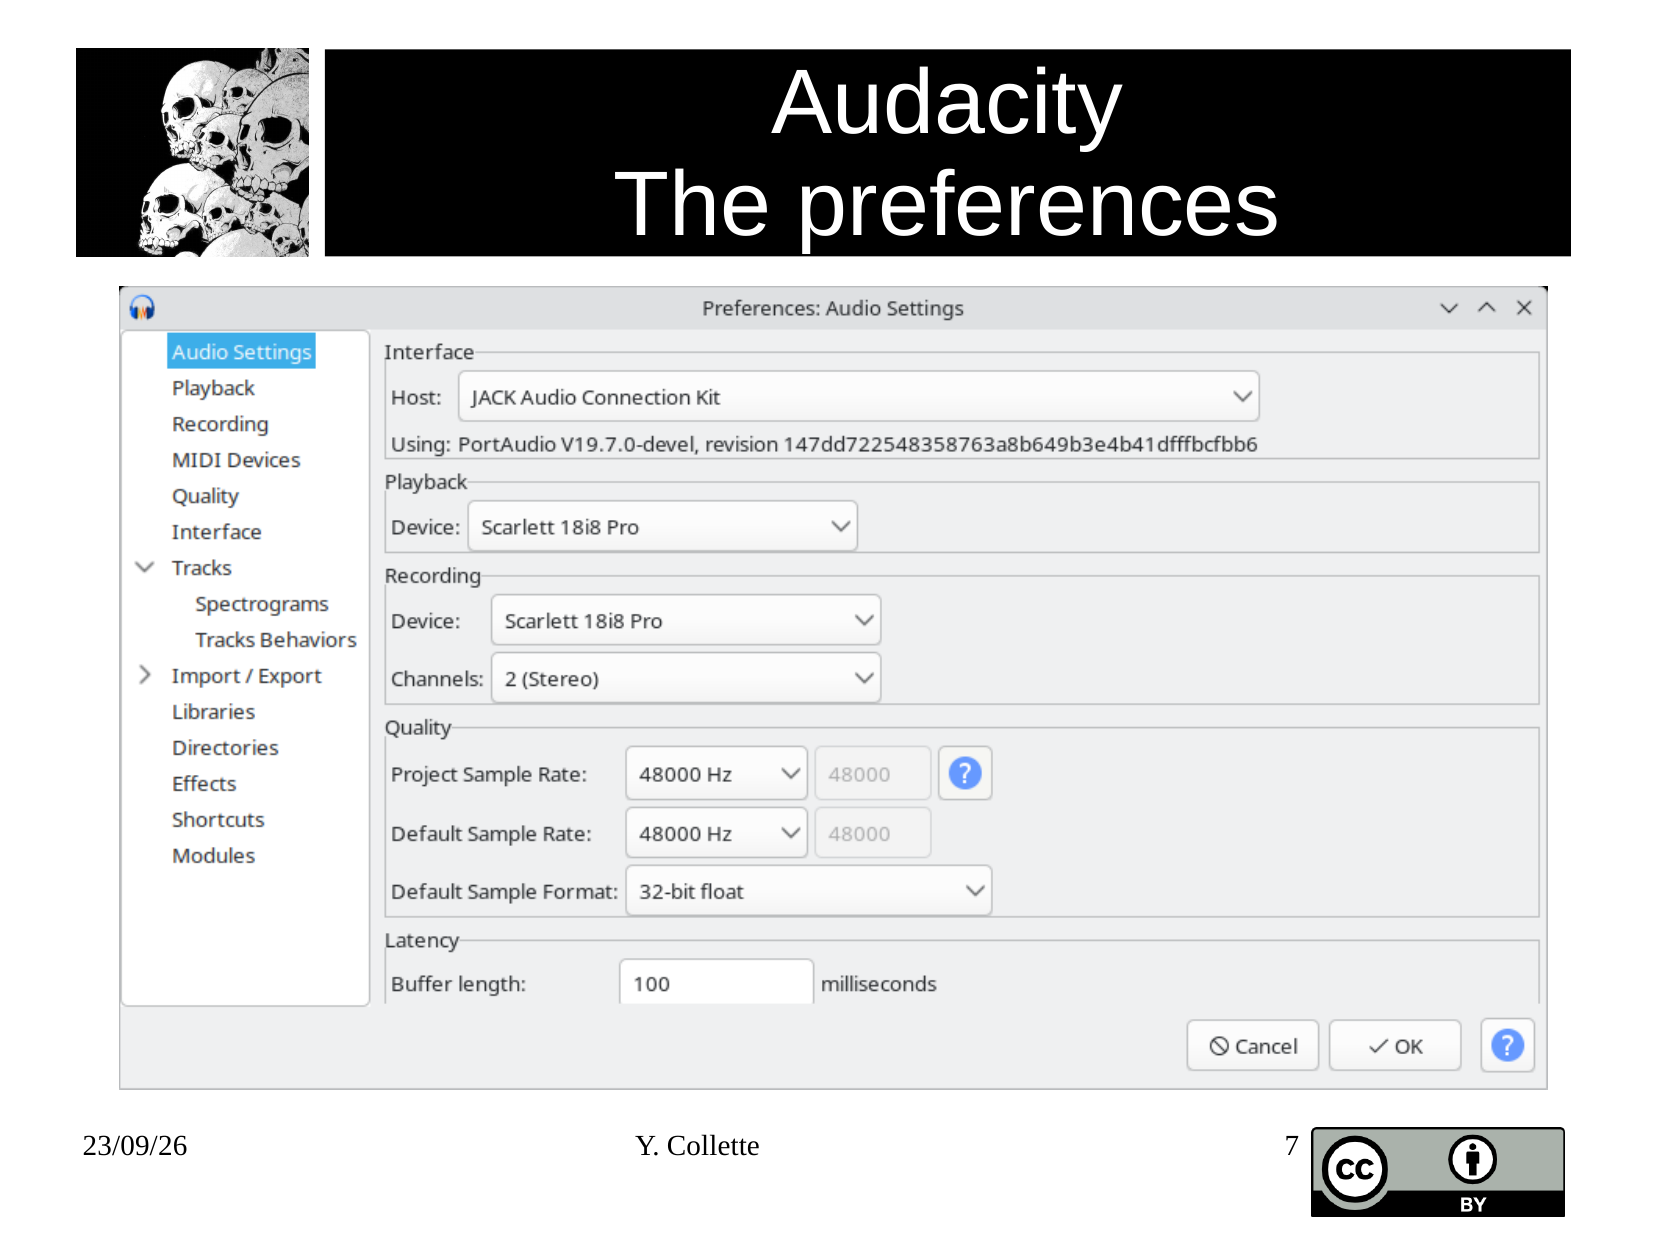

# Audacity The preferences
Y. Collette
7